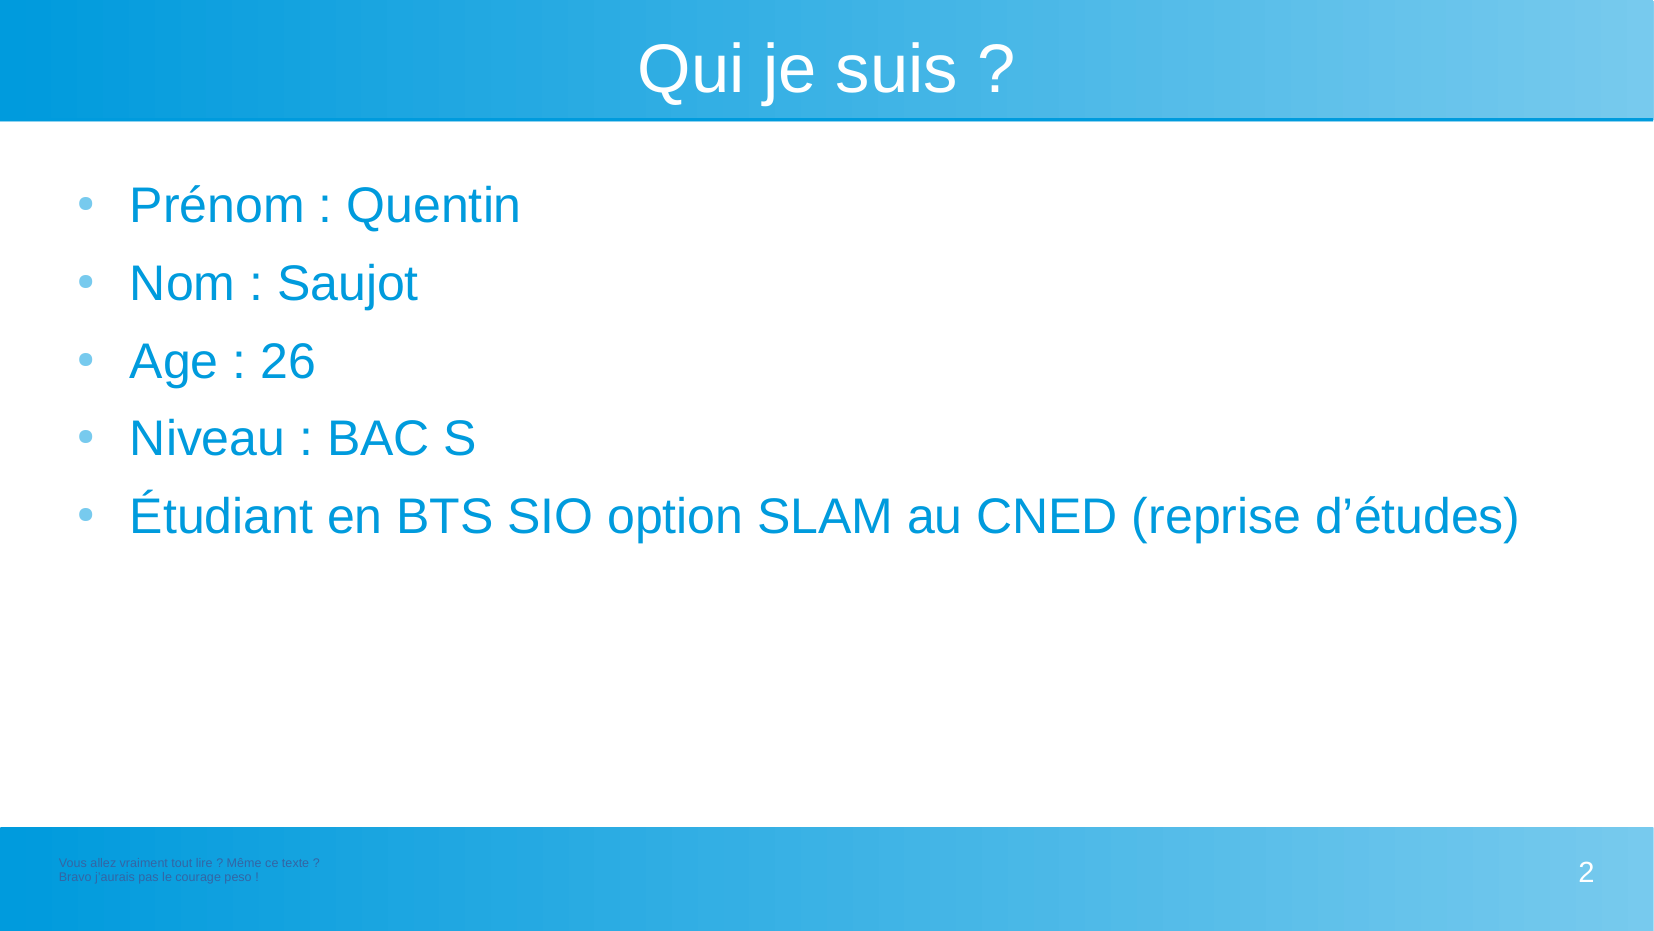

# Qui je suis ?
Prénom : Quentin
Nom : Saujot
Age : 26
Niveau : BAC S
Étudiant en BTS SIO option SLAM au CNED (reprise d’études)
2